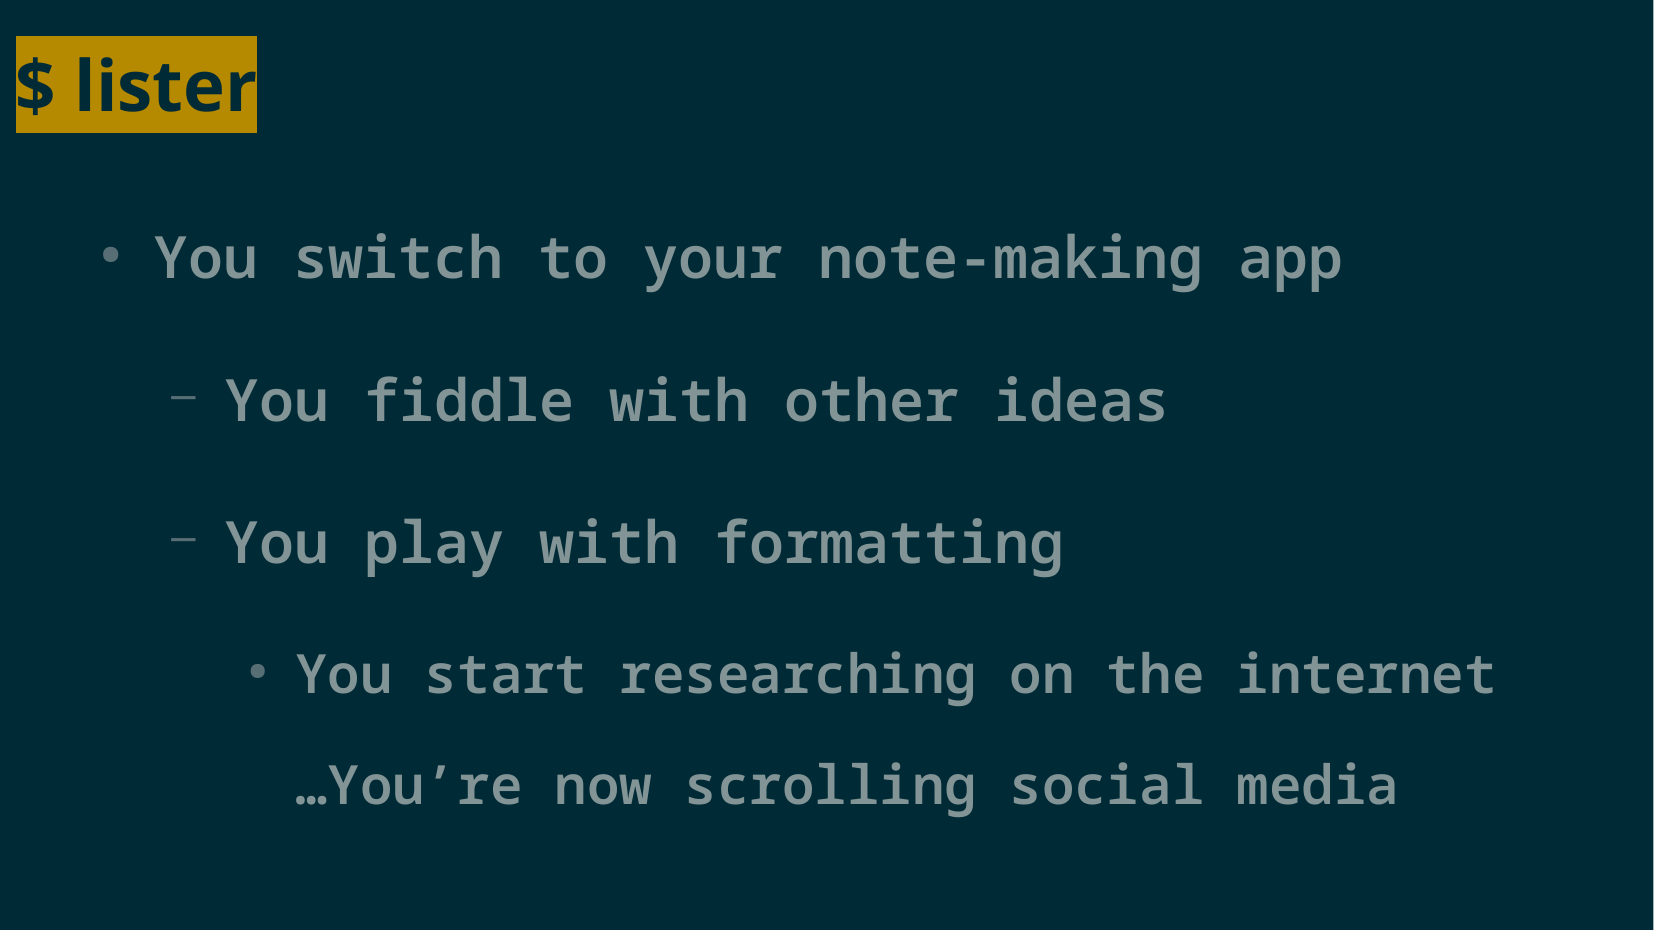

$ Lister
--why
# You switch to your note-making app
You fiddle with other ideas
You play with formatting
You start researching on the internet
…You’re now scrolling social media